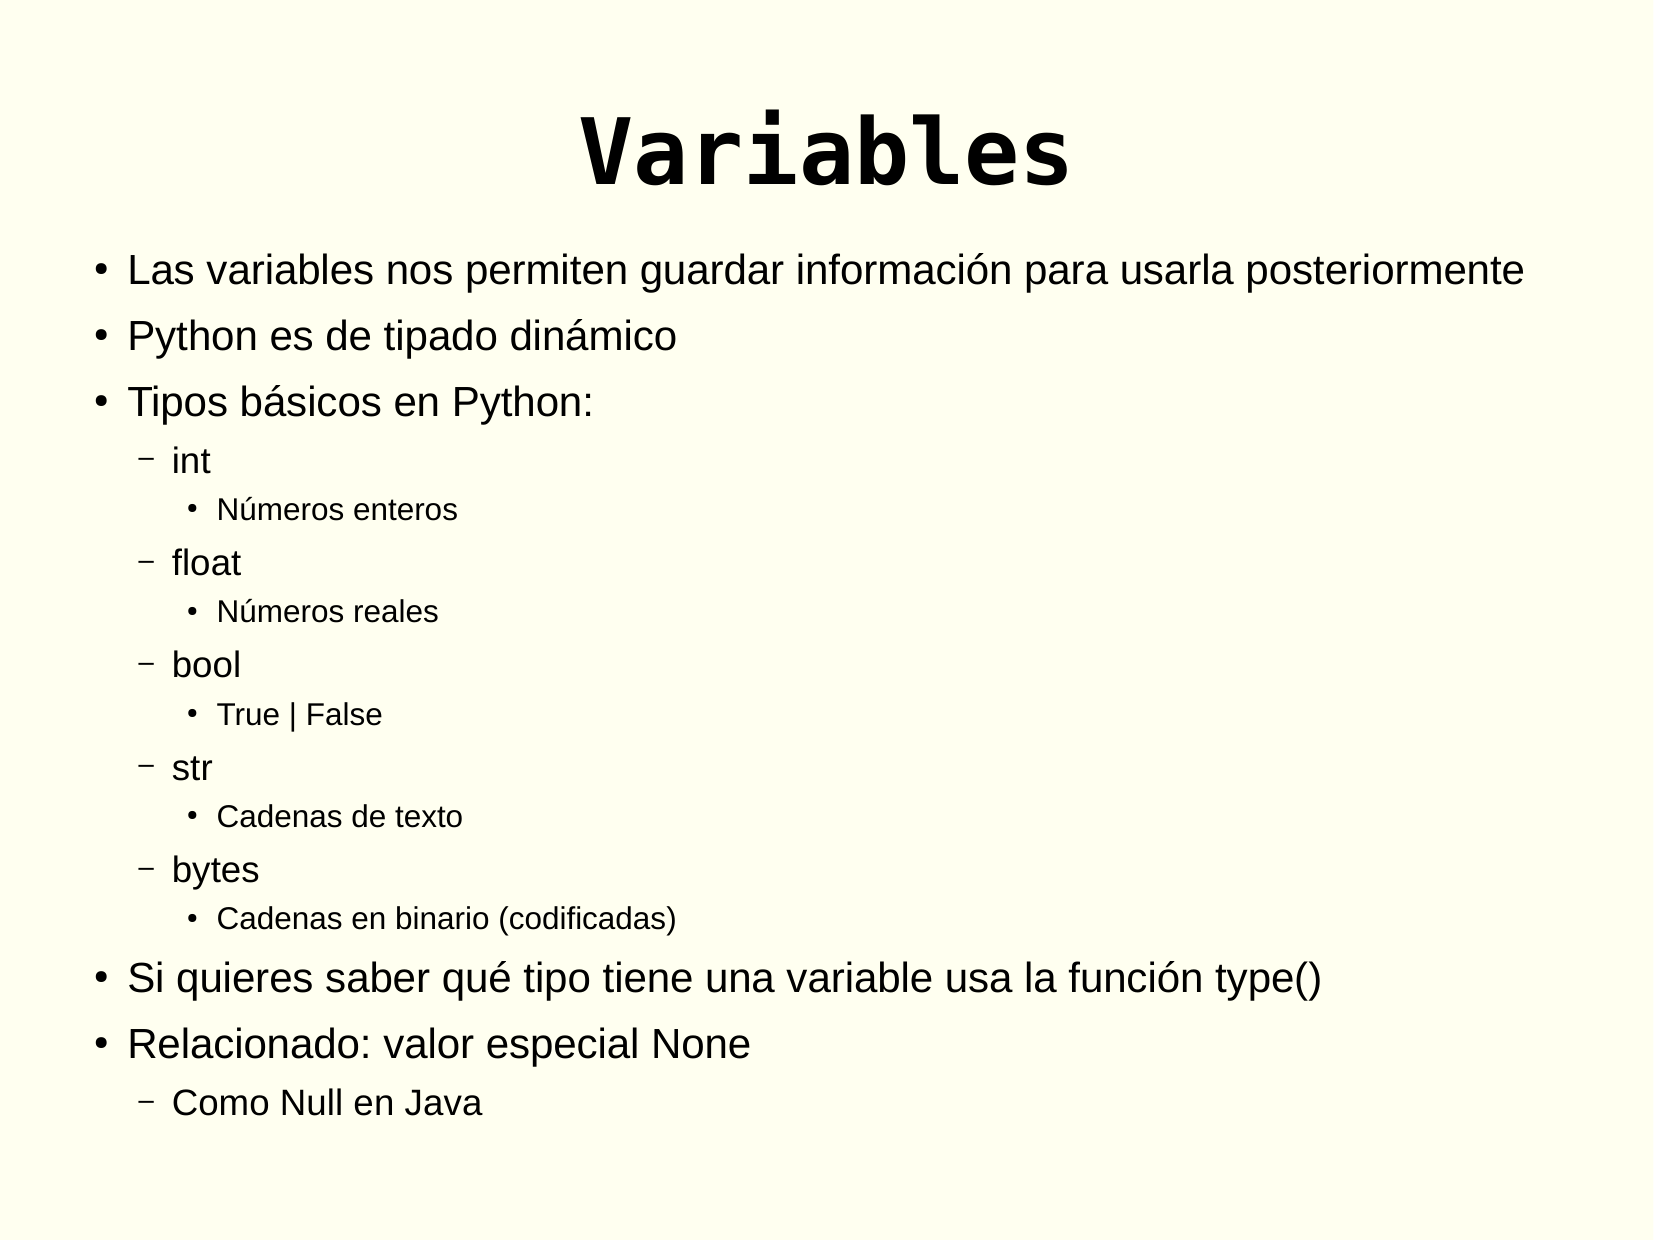

# Variables
Las variables nos permiten guardar información para usarla posteriormente
Python es de tipado dinámico
Tipos básicos en Python:
int
Números enteros
float
Números reales
bool
True | False
str
Cadenas de texto
bytes
Cadenas en binario (codificadas)
Si quieres saber qué tipo tiene una variable usa la función type()
Relacionado: valor especial None
Como Null en Java